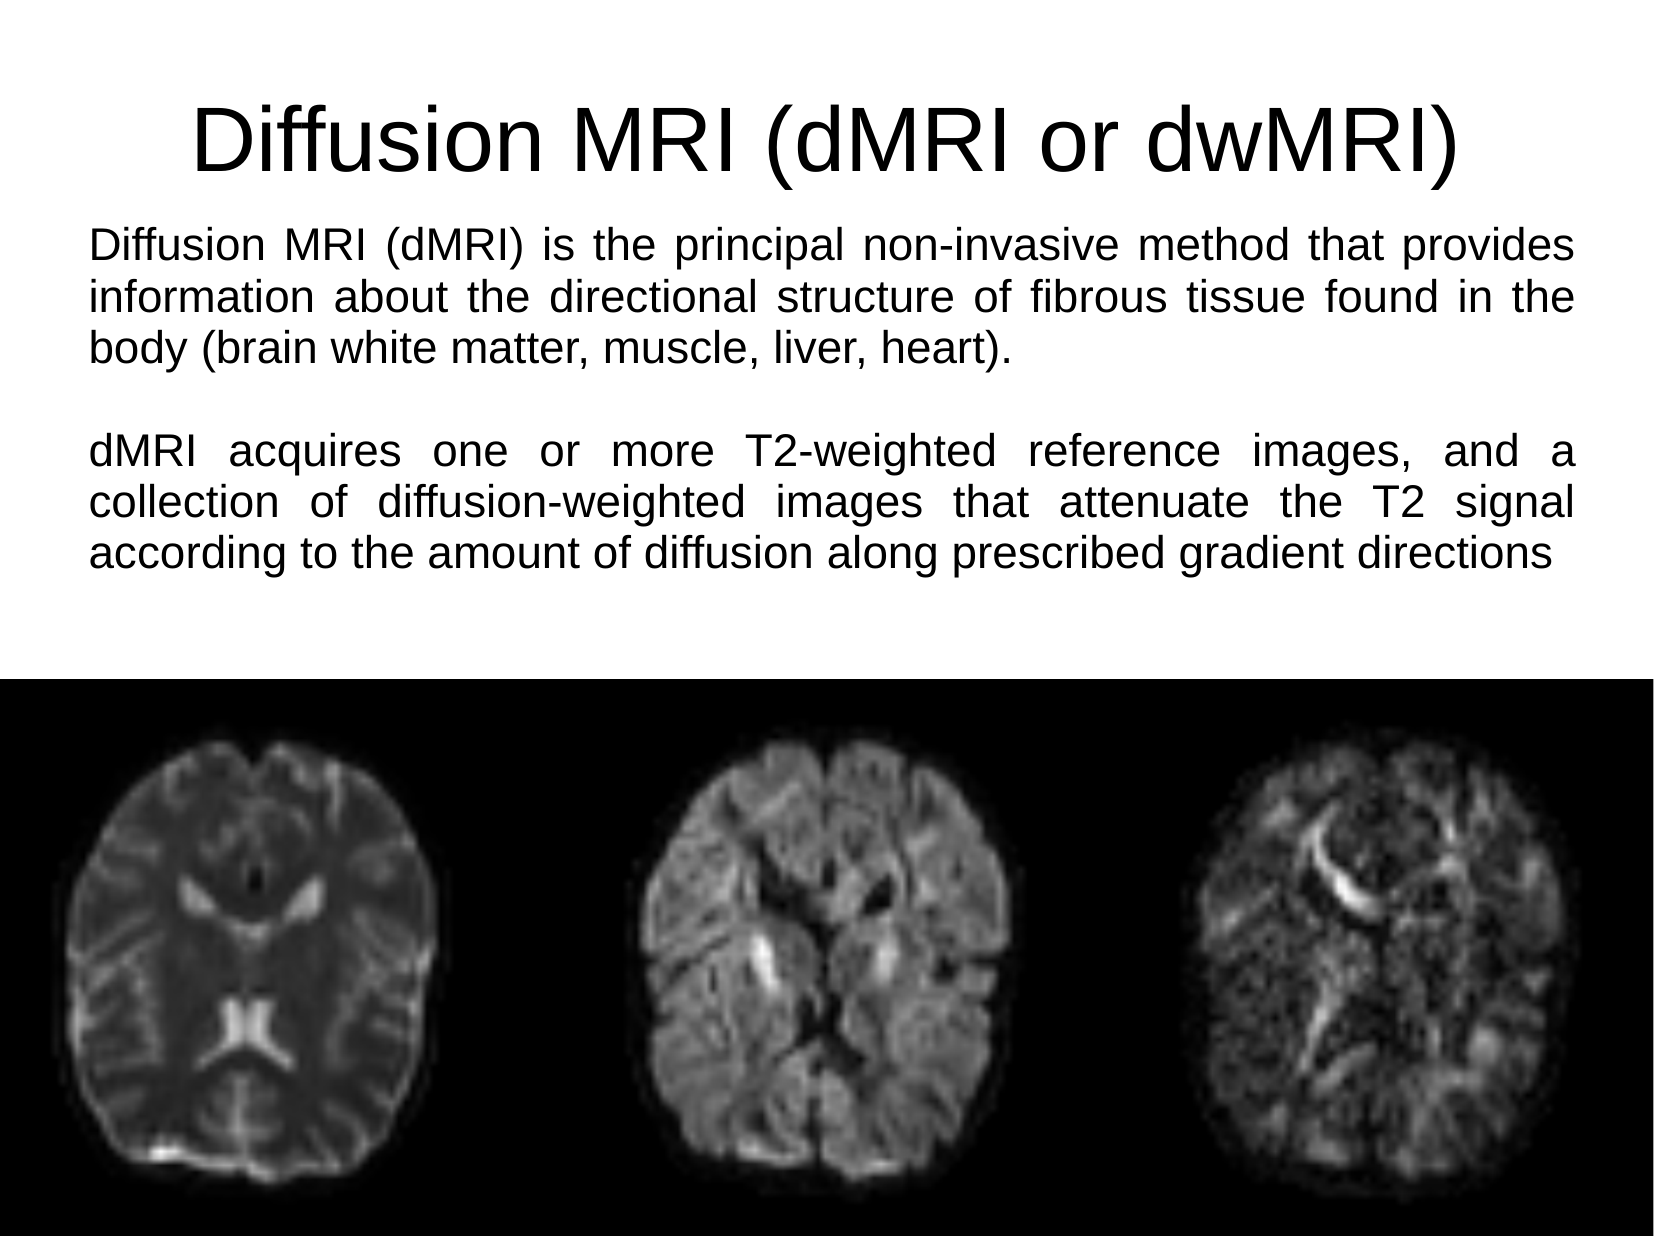

# Diffusion MRI (dMRI or dwMRI)
Diffusion MRI (dMRI) is the principal non-invasive method that provides information about the directional structure of fibrous tissue found in the body (brain white matter, muscle, liver, heart).
dMRI acquires one or more T2-weighted reference images, and a collection of diffusion-weighted images that attenuate the T2 signal according to the amount of diffusion along prescribed gradient directions